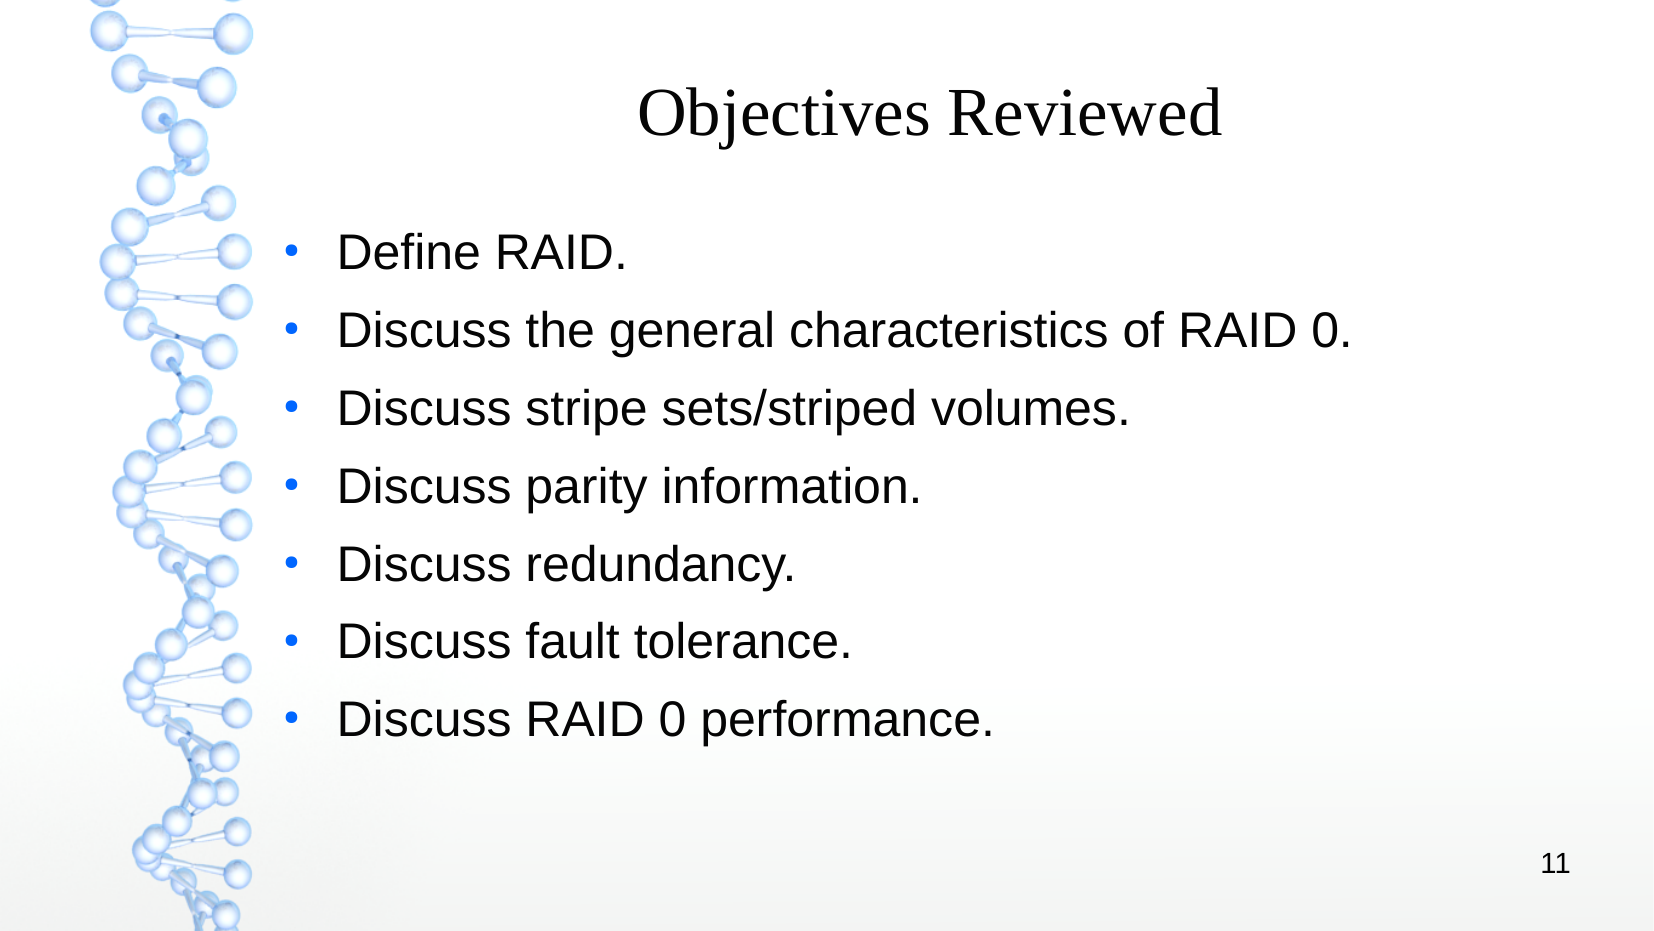

# Objectives Reviewed
Define RAID.
Discuss the general characteristics of RAID 0.
Discuss stripe sets/striped volumes.
Discuss parity information.
Discuss redundancy.
Discuss fault tolerance.
Discuss RAID 0 performance.
11